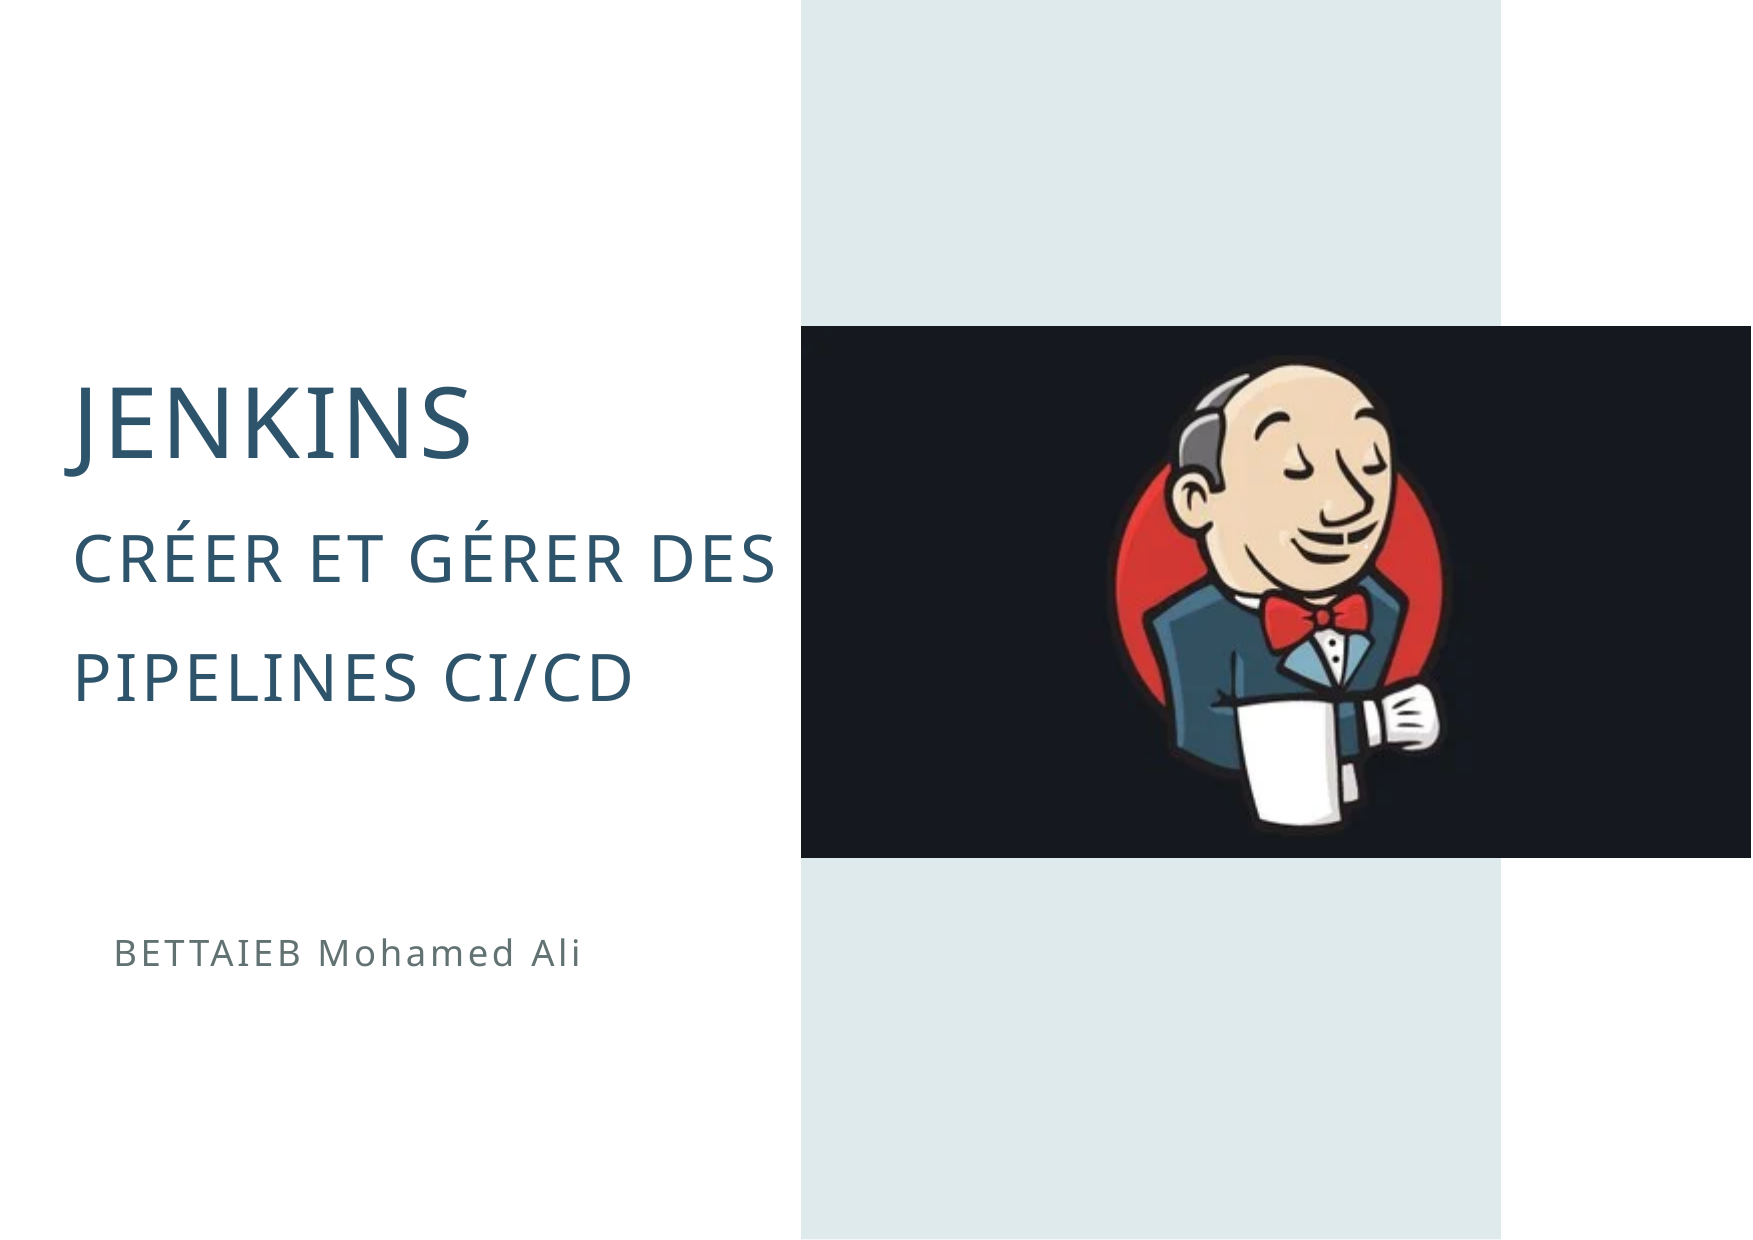

# Jenkins créer et gérer des pipelines CI/CD
BETTAIEB Mohamed Ali